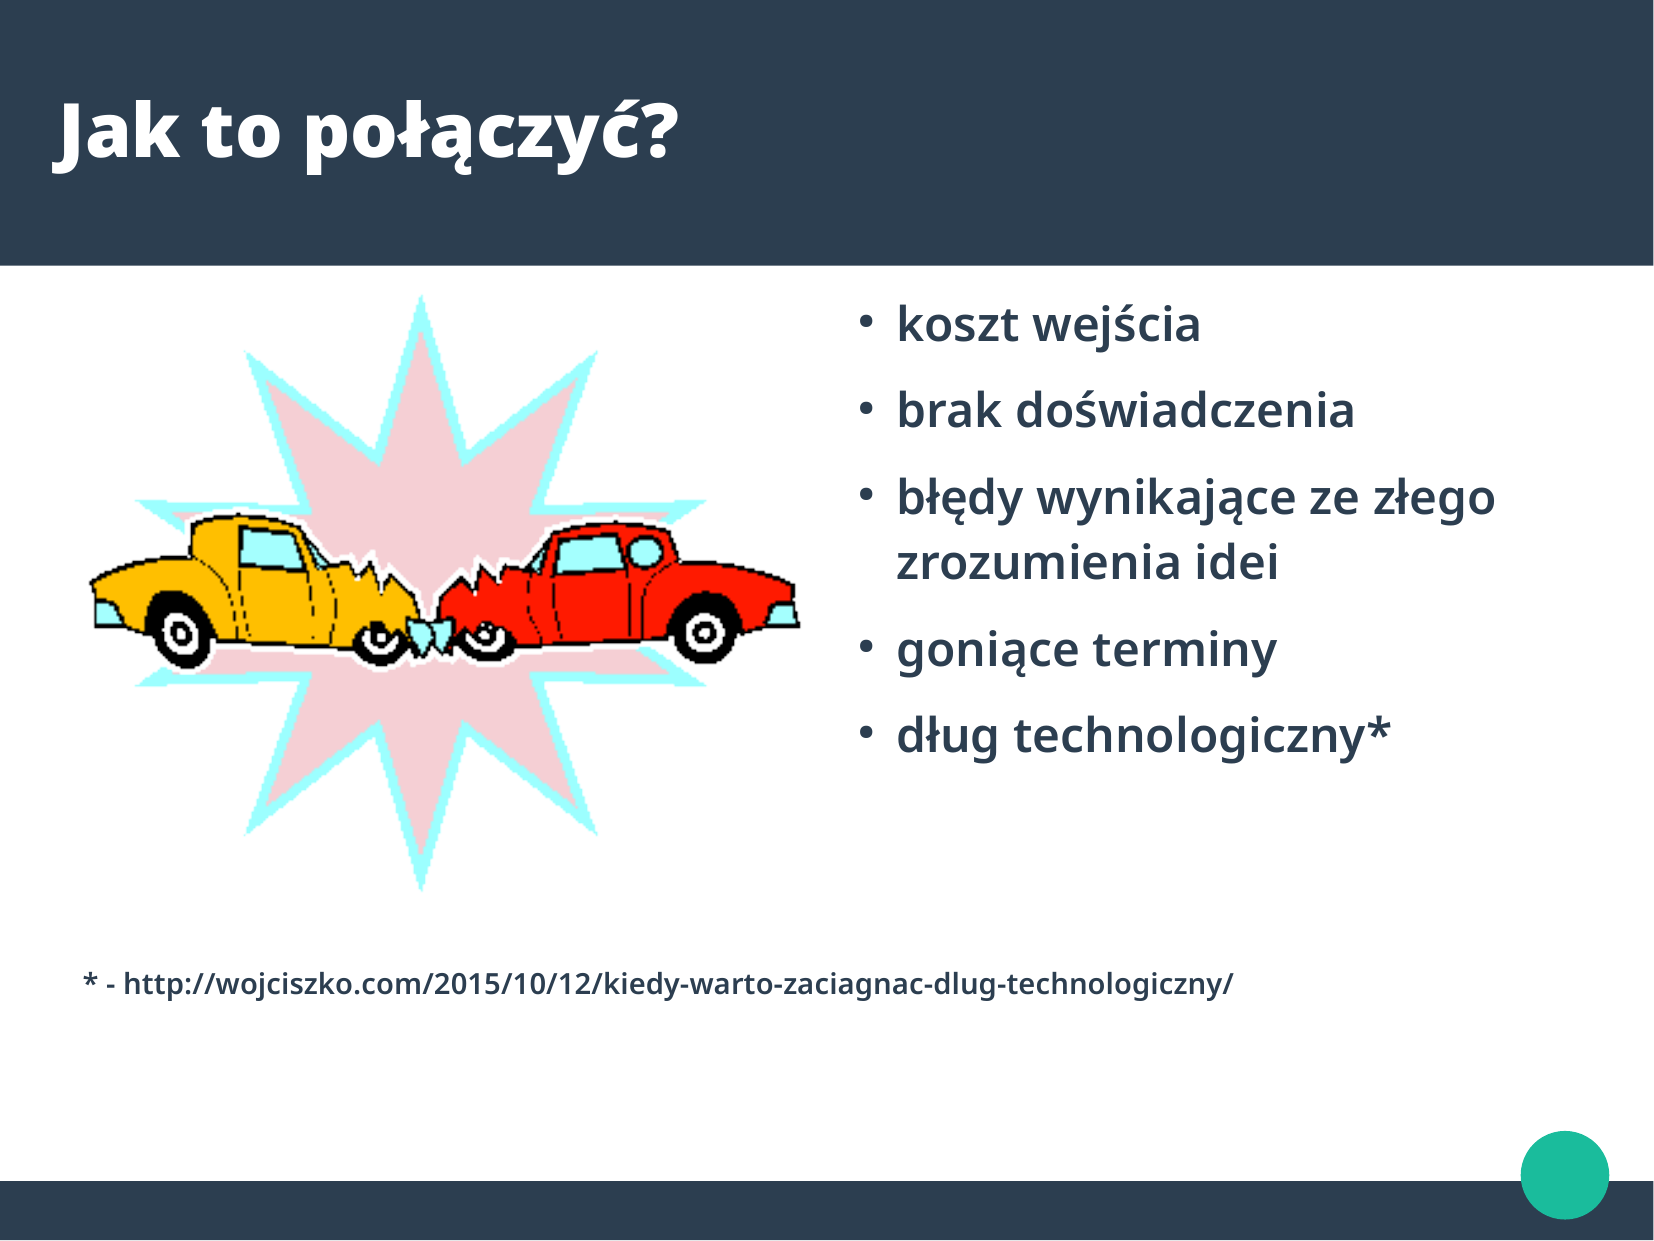

# Jak to połączyć?
koszt wejścia
brak doświadczenia
błędy wynikające ze złego zrozumienia idei
goniące terminy
dług technologiczny*
* - http://wojciszko.com/2015/10/12/kiedy-warto-zaciagnac-dlug-technologiczny/